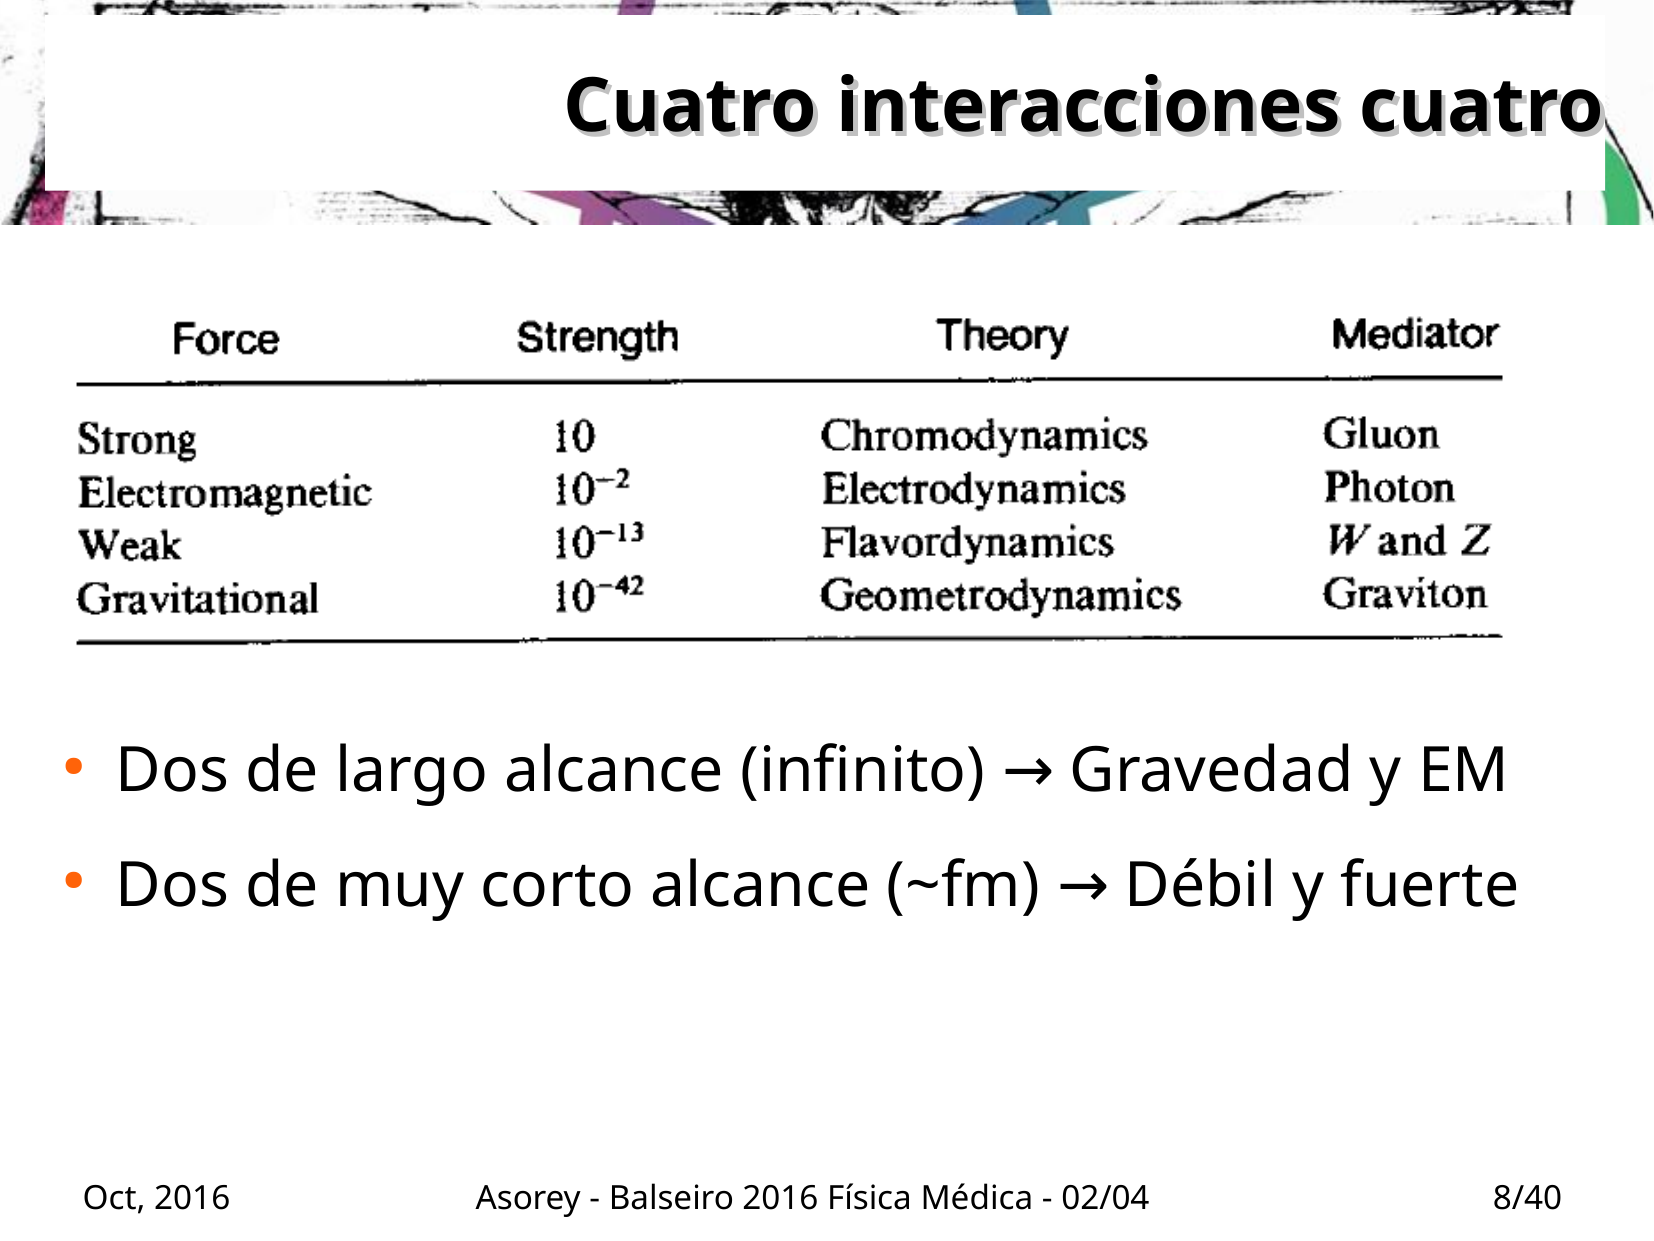

# Cuatro interacciones cuatro
Dos de largo alcance (infinito) → Gravedad y EM
Dos de muy corto alcance (~fm) → Débil y fuerte
Oct, 2016
Asorey - Balseiro 2016 Física Médica - 02/04
8